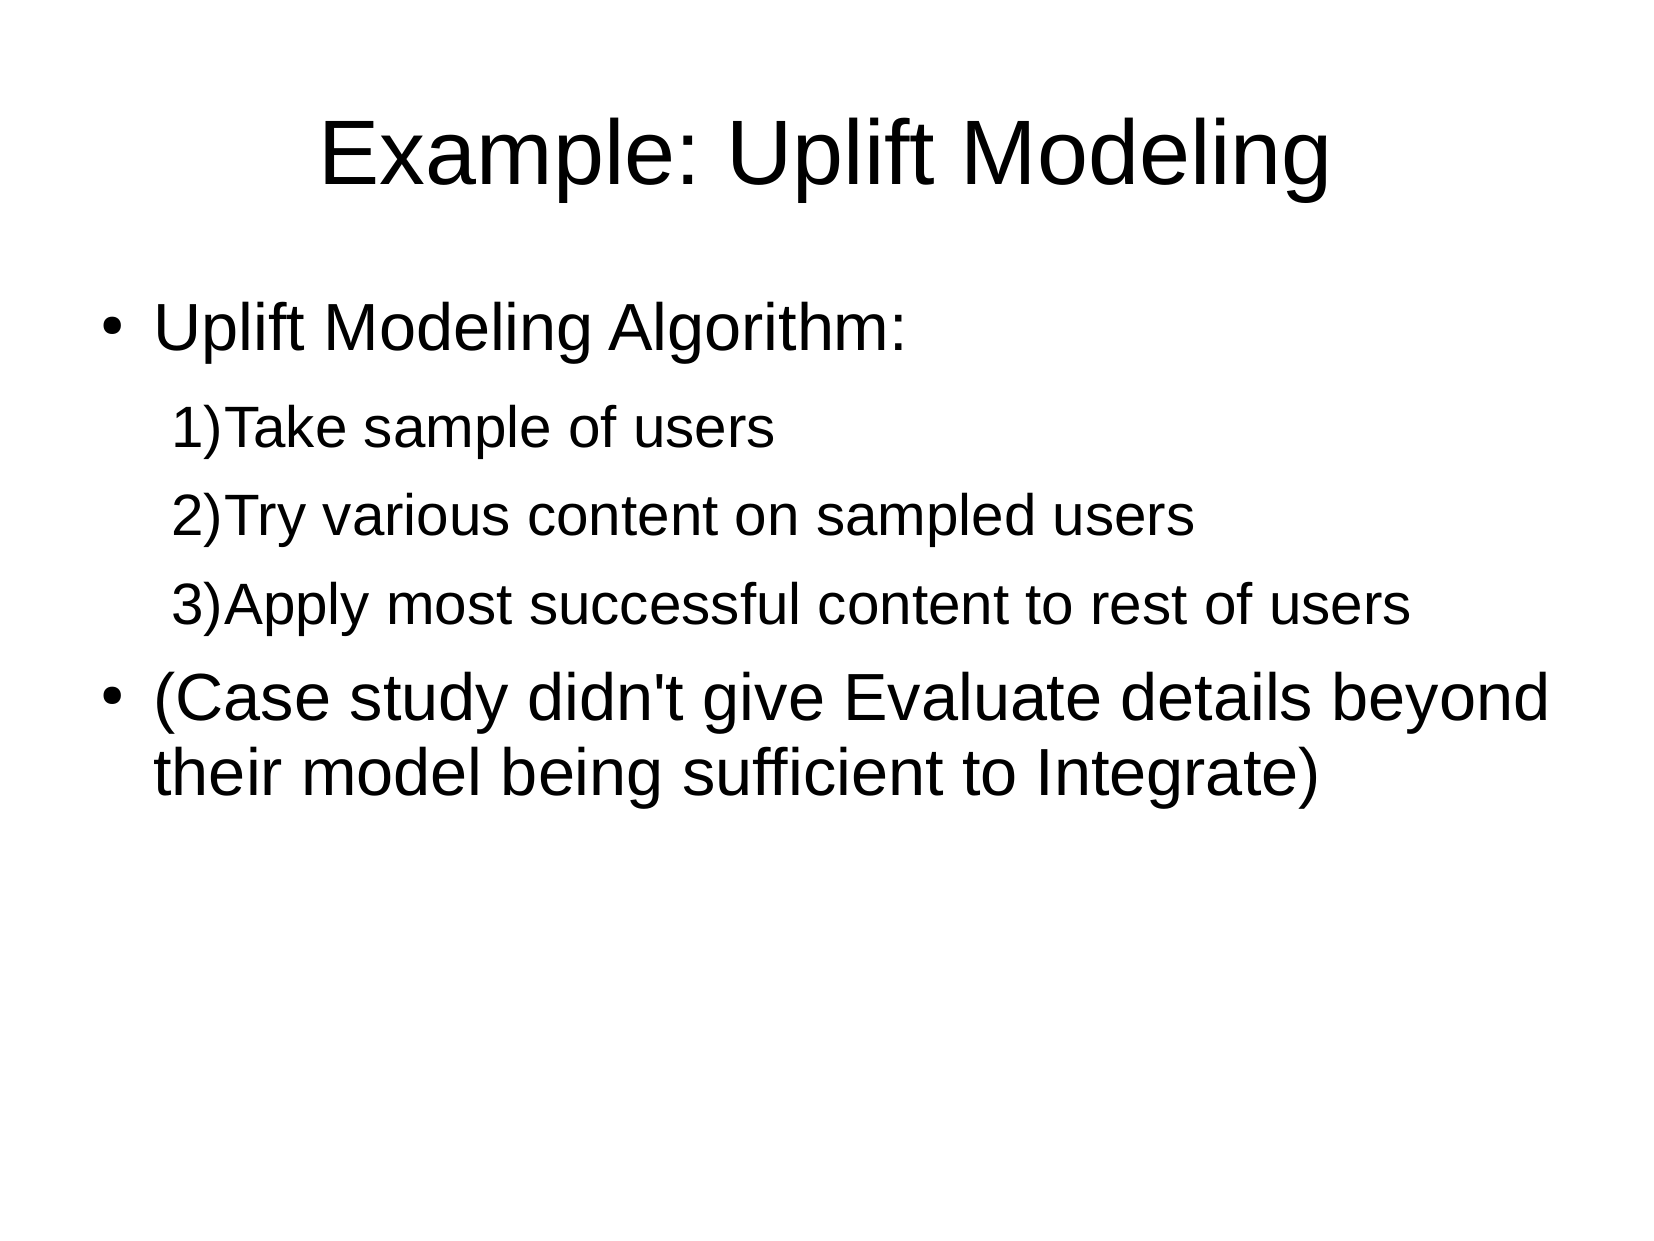

# Example: Uplift Modeling
Uplift Modeling Algorithm:
Take sample of users
Try various content on sampled users
Apply most successful content to rest of users
(Case study didn't give Evaluate details beyond their model being sufficient to Integrate)